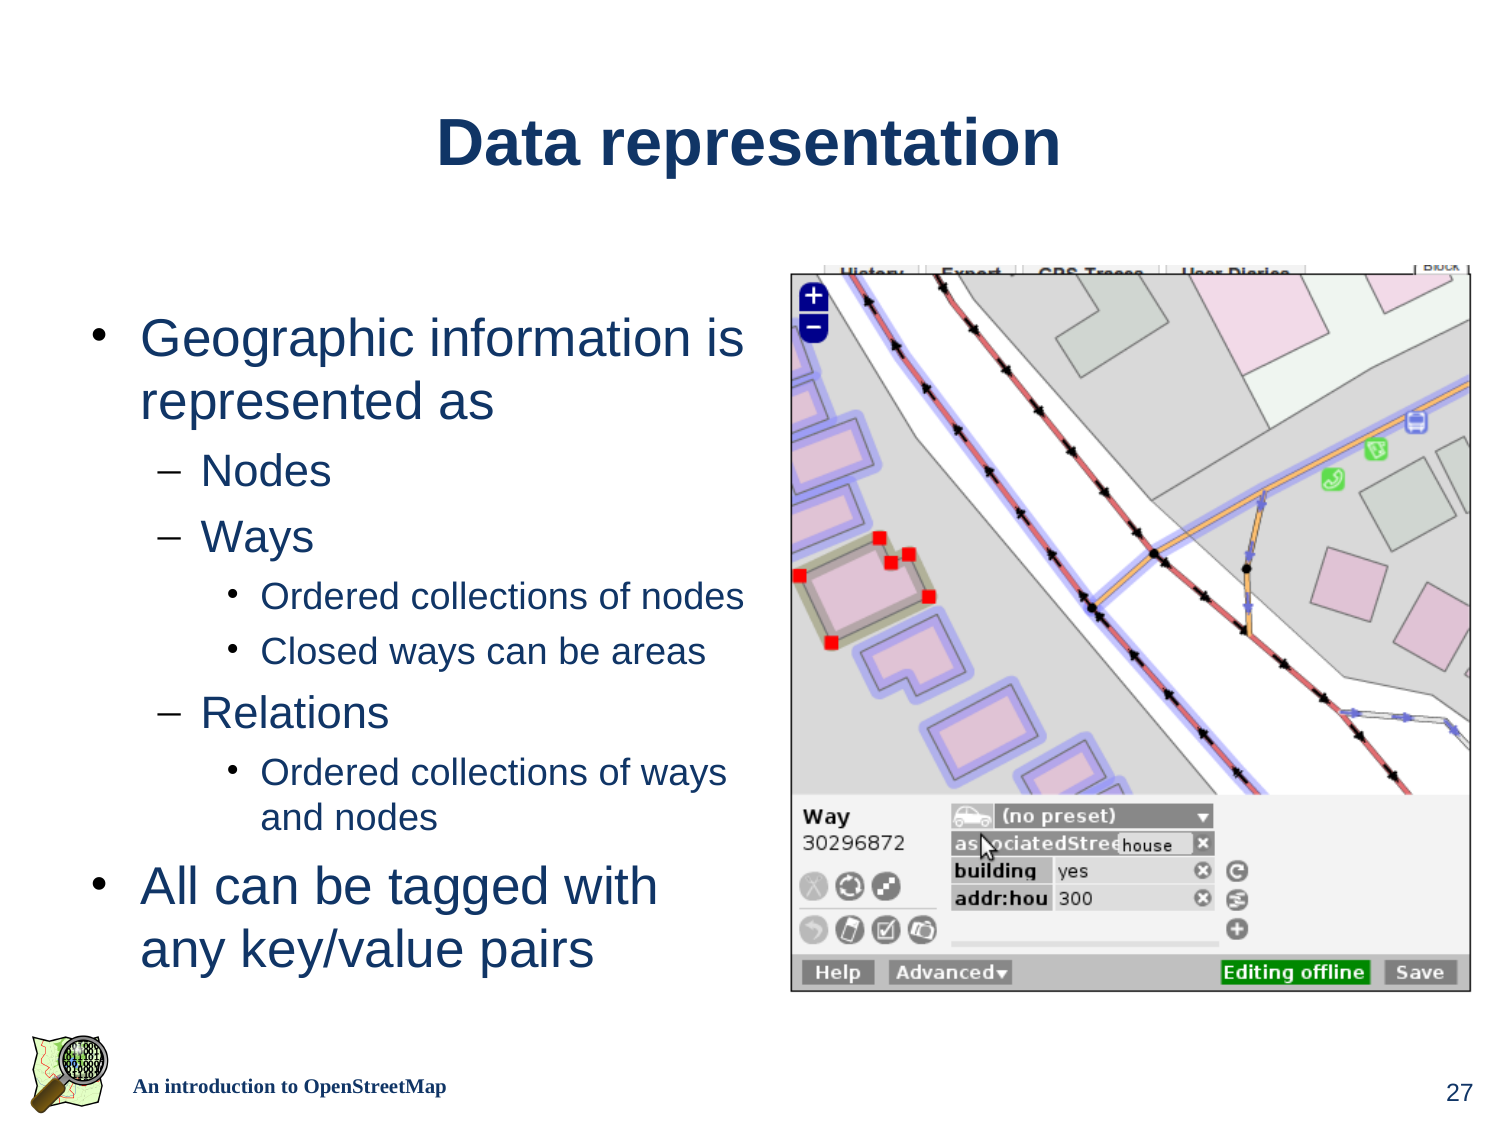

# Data representation
Geographic information is represented as
Nodes
Ways
Ordered collections of nodes
Closed ways can be areas
Relations
Ordered collections of ways and nodes
All can be tagged with any key/value pairs